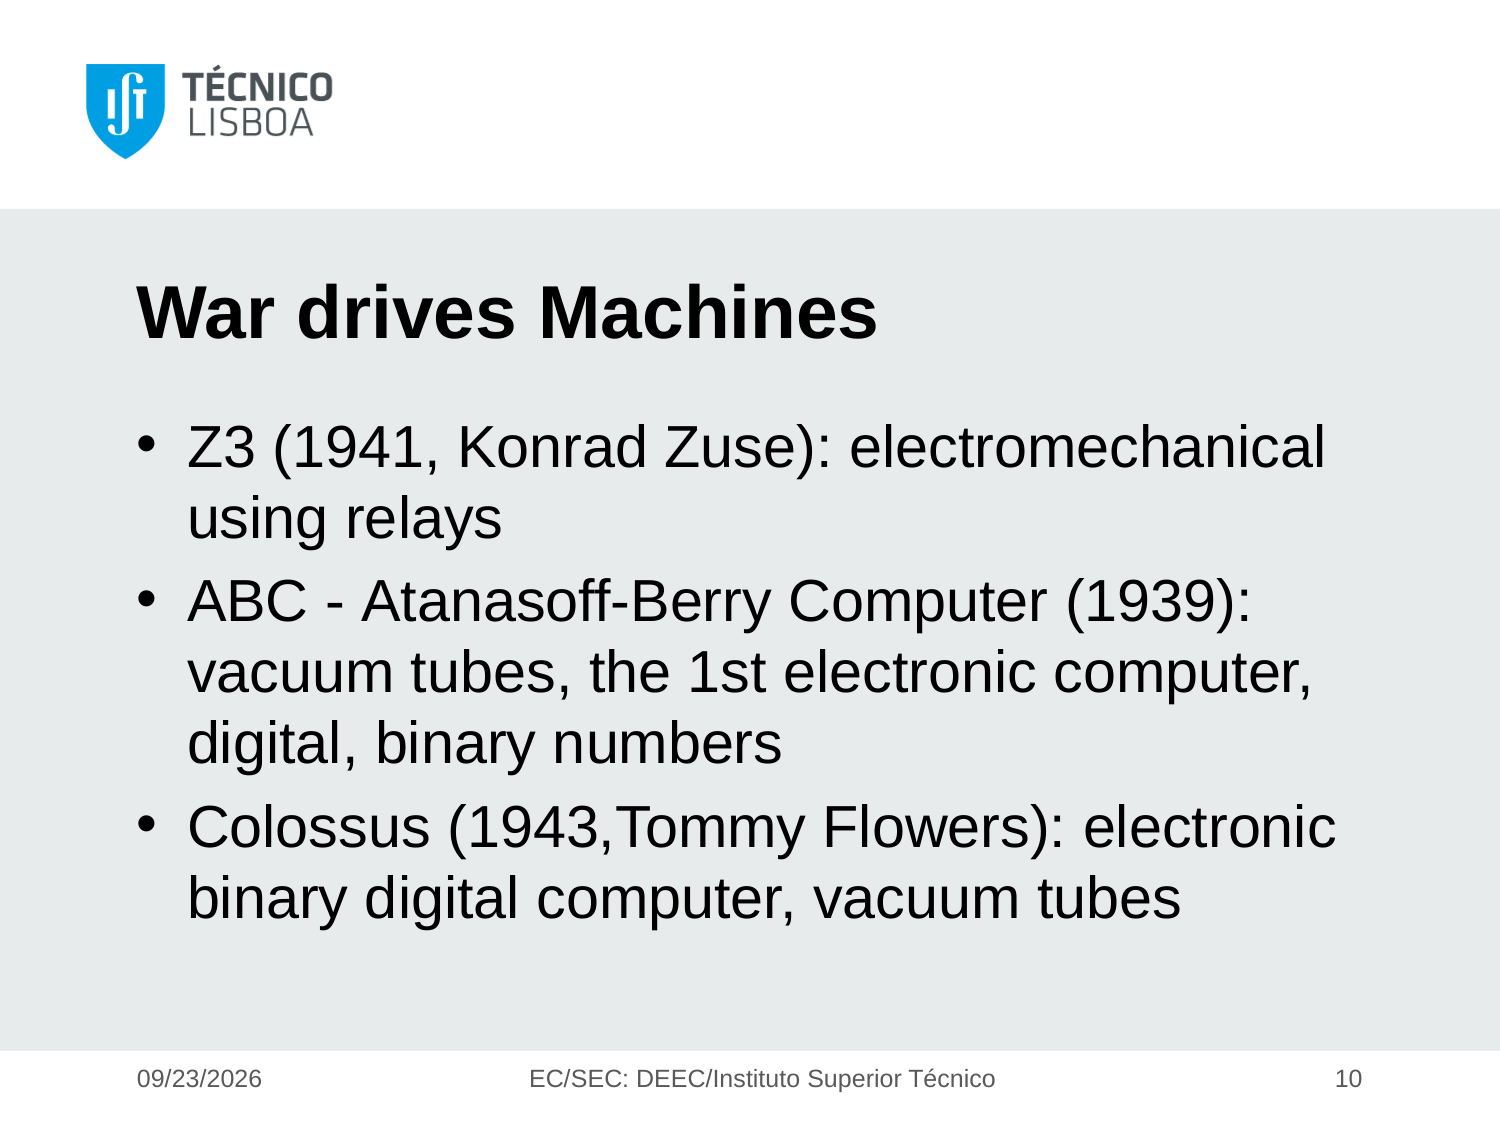

# War drives Machines
Z3 (1941, Konrad Zuse): electromechanical using relays
ABC - Atanasoff‑Berry Computer (1939): vacuum tubes, the 1st electronic computer, digital, binary numbers
Colossus (1943,Tommy Flowers): electronic binary digital computer, vacuum tubes
EC/SEC: DEEC/Instituto Superior Técnico